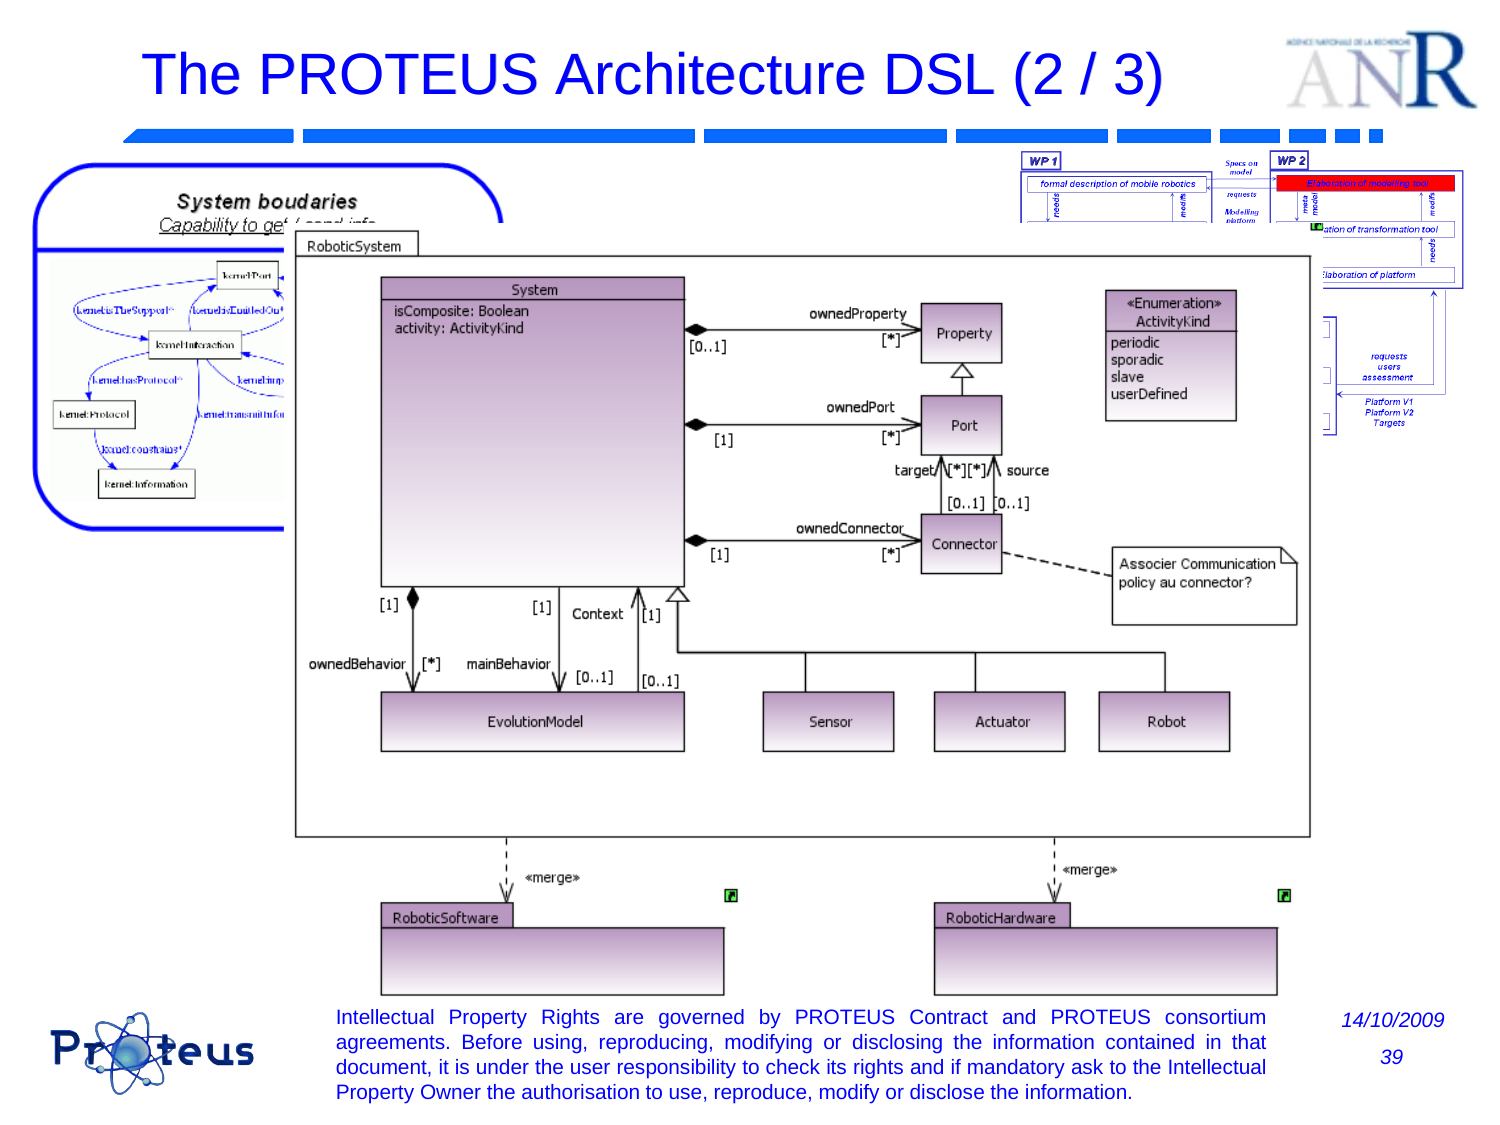

# The PROTEUS Architecture DSL (2 / 3)